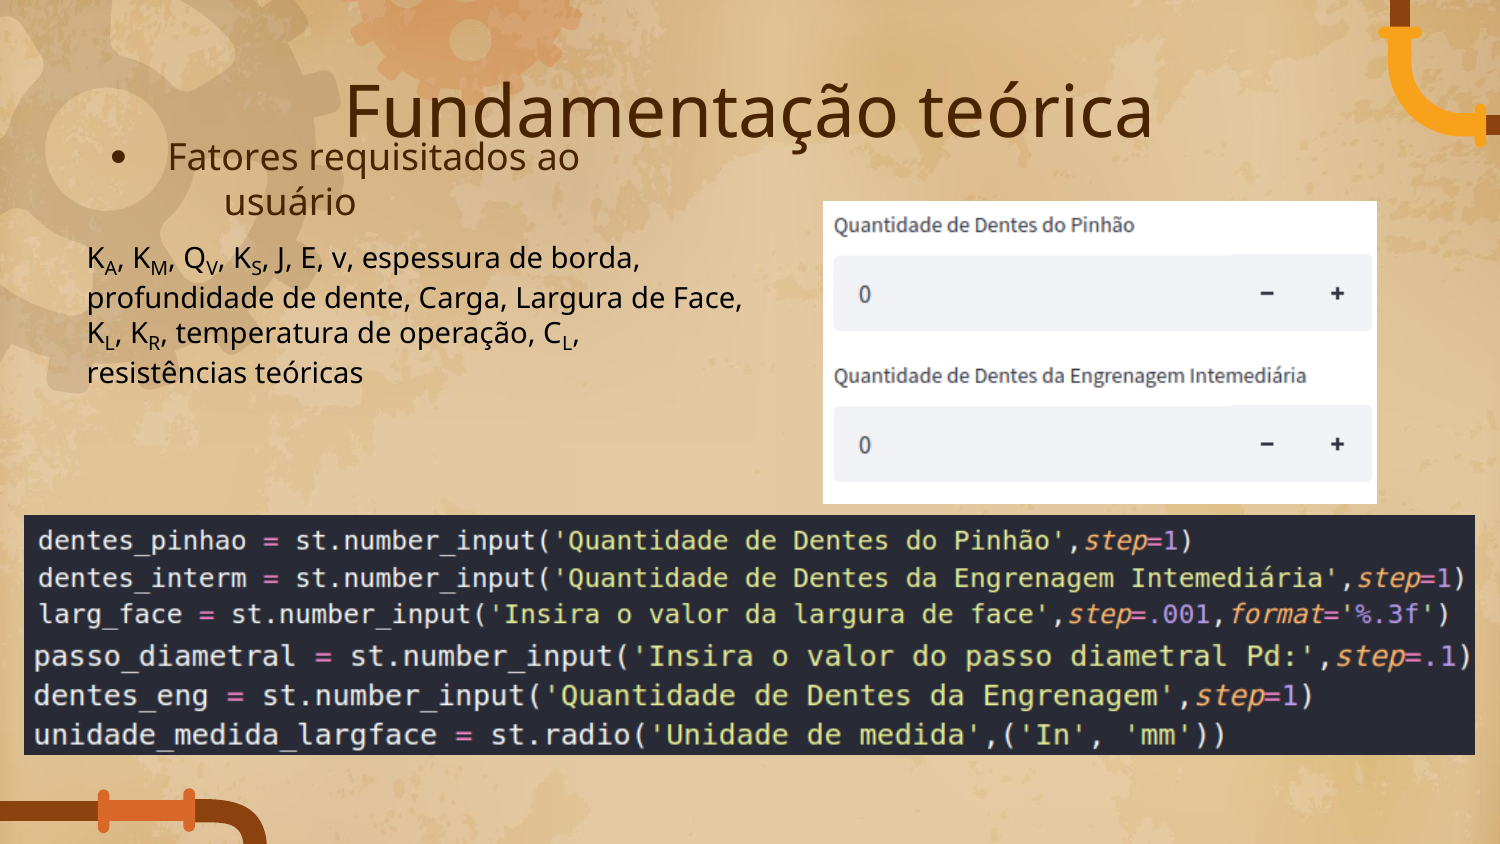

Fundamentação teórica
# Fatores requisitados ao usuário
KA, KM, QV, KS, J, E, v, espessura de borda, profundidade de dente, Carga, Largura de Face, KL, KR, temperatura de operação, CL, resistências teóricas